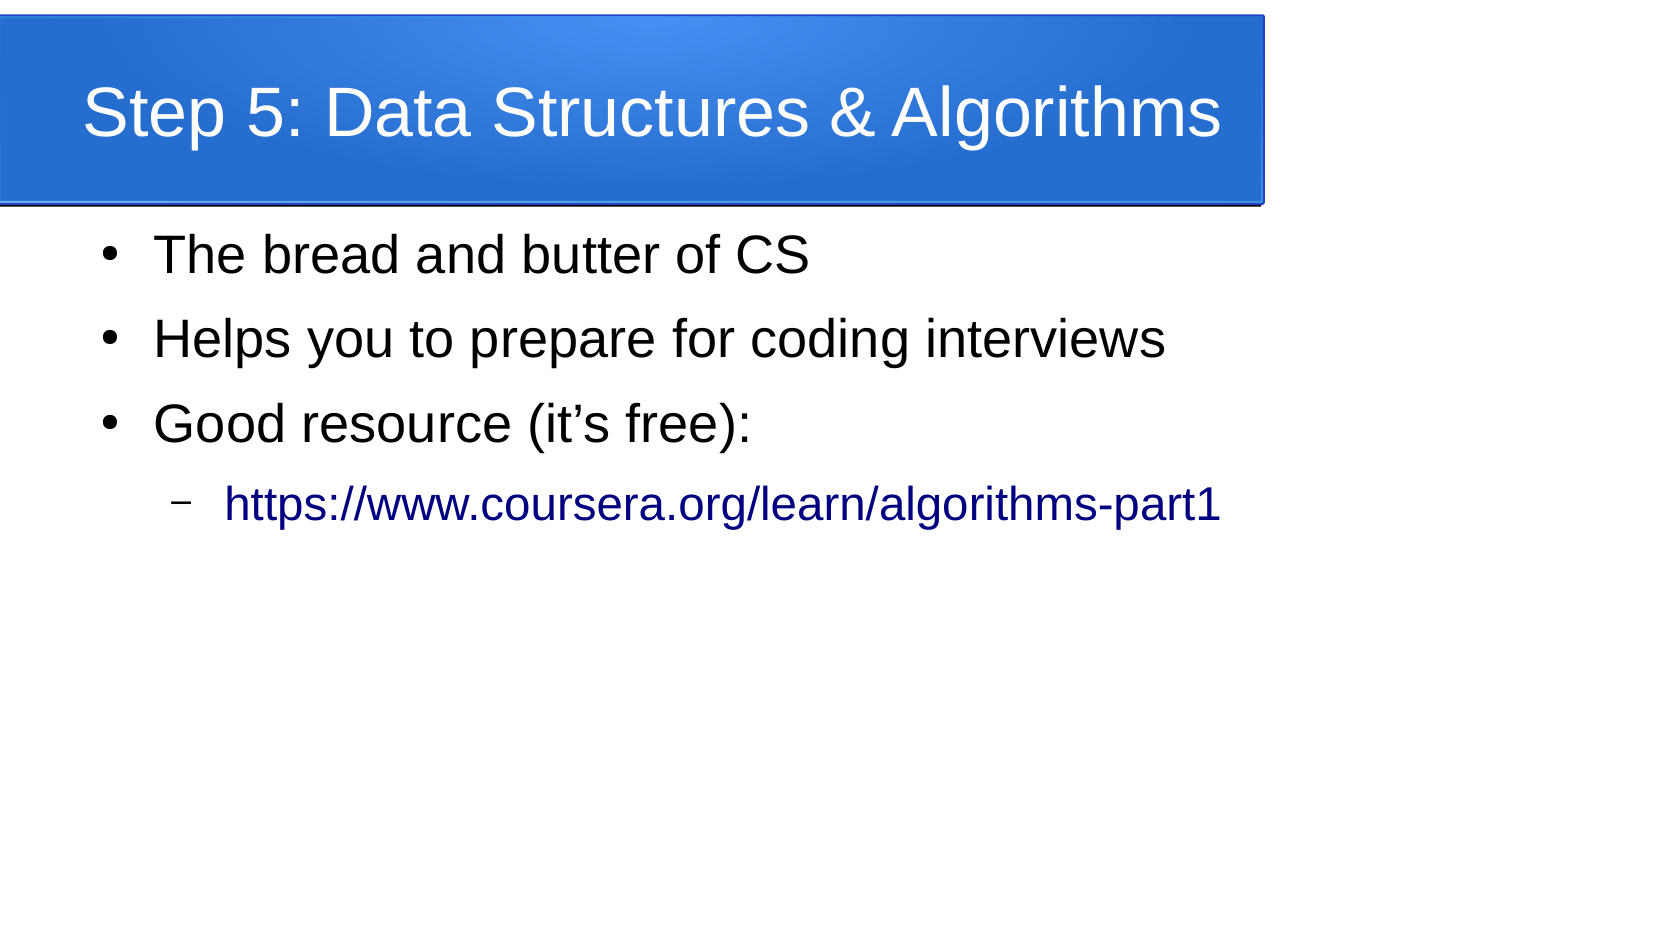

# Step 5: Data Structures & Algorithms
The bread and butter of CS
Helps you to prepare for coding interviews
Good resource (it’s free):
https://www.coursera.org/learn/algorithms-part1